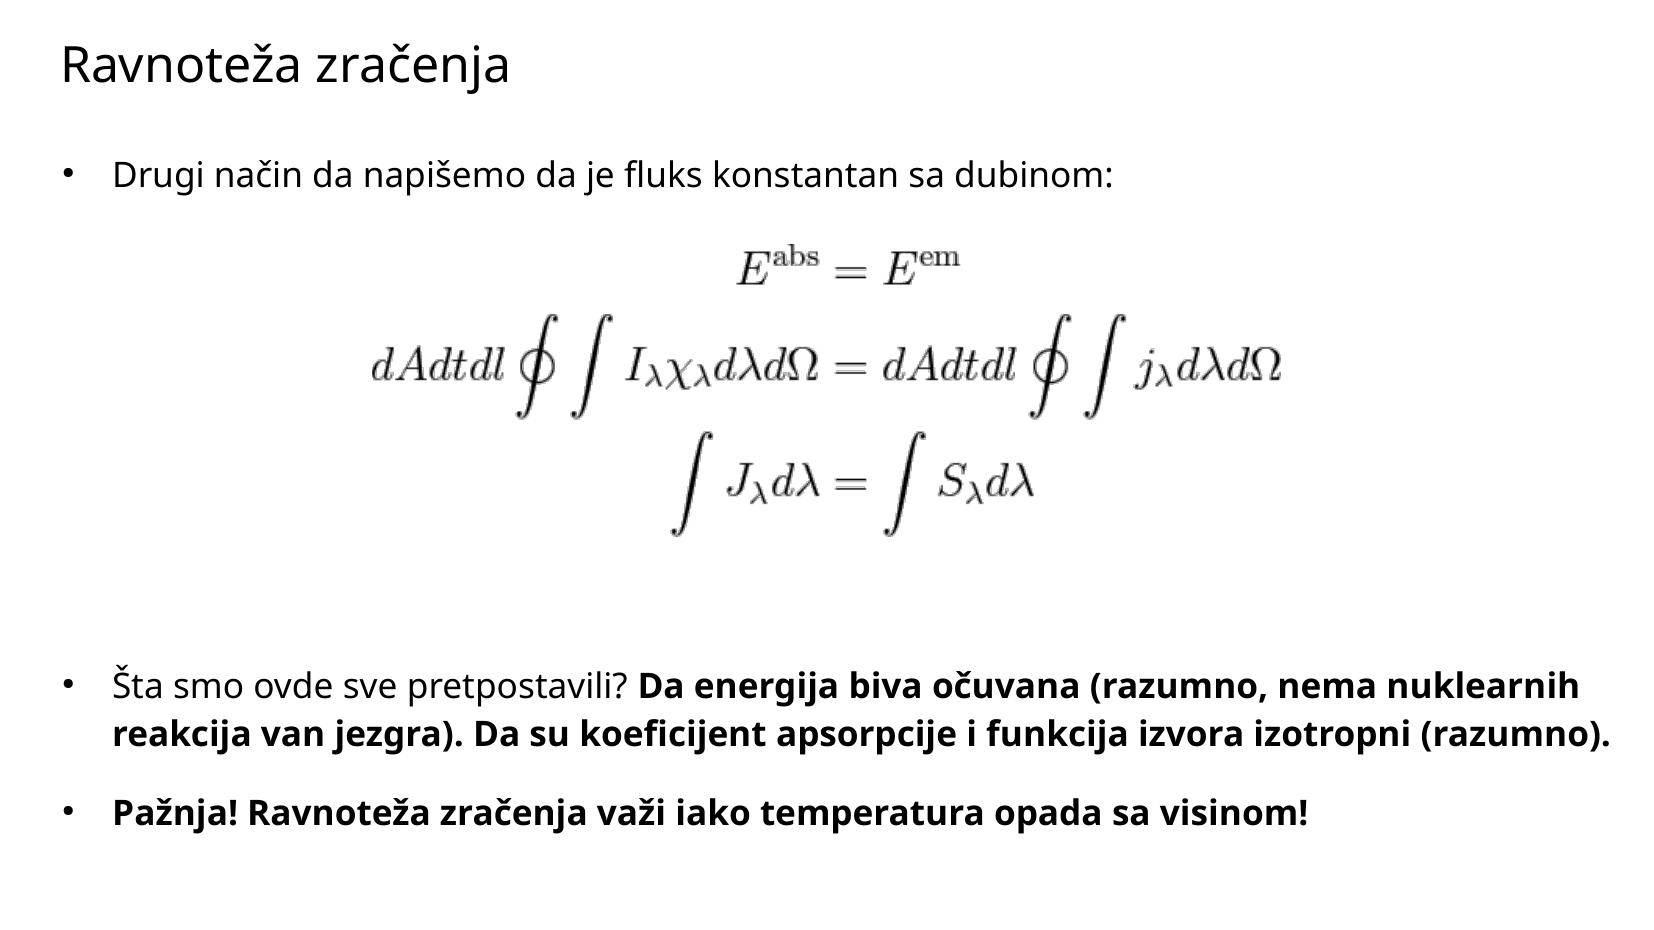

# Ravnoteža zračenja
Drugi način da napišemo da je fluks konstantan sa dubinom:
Šta smo ovde sve pretpostavili? Da energija biva očuvana (razumno, nema nuklearnih reakcija van jezgra). Da su koeficijent apsorpcije i funkcija izvora izotropni (razumno).
Pažnja! Ravnoteža zračenja važi iako temperatura opada sa visinom!